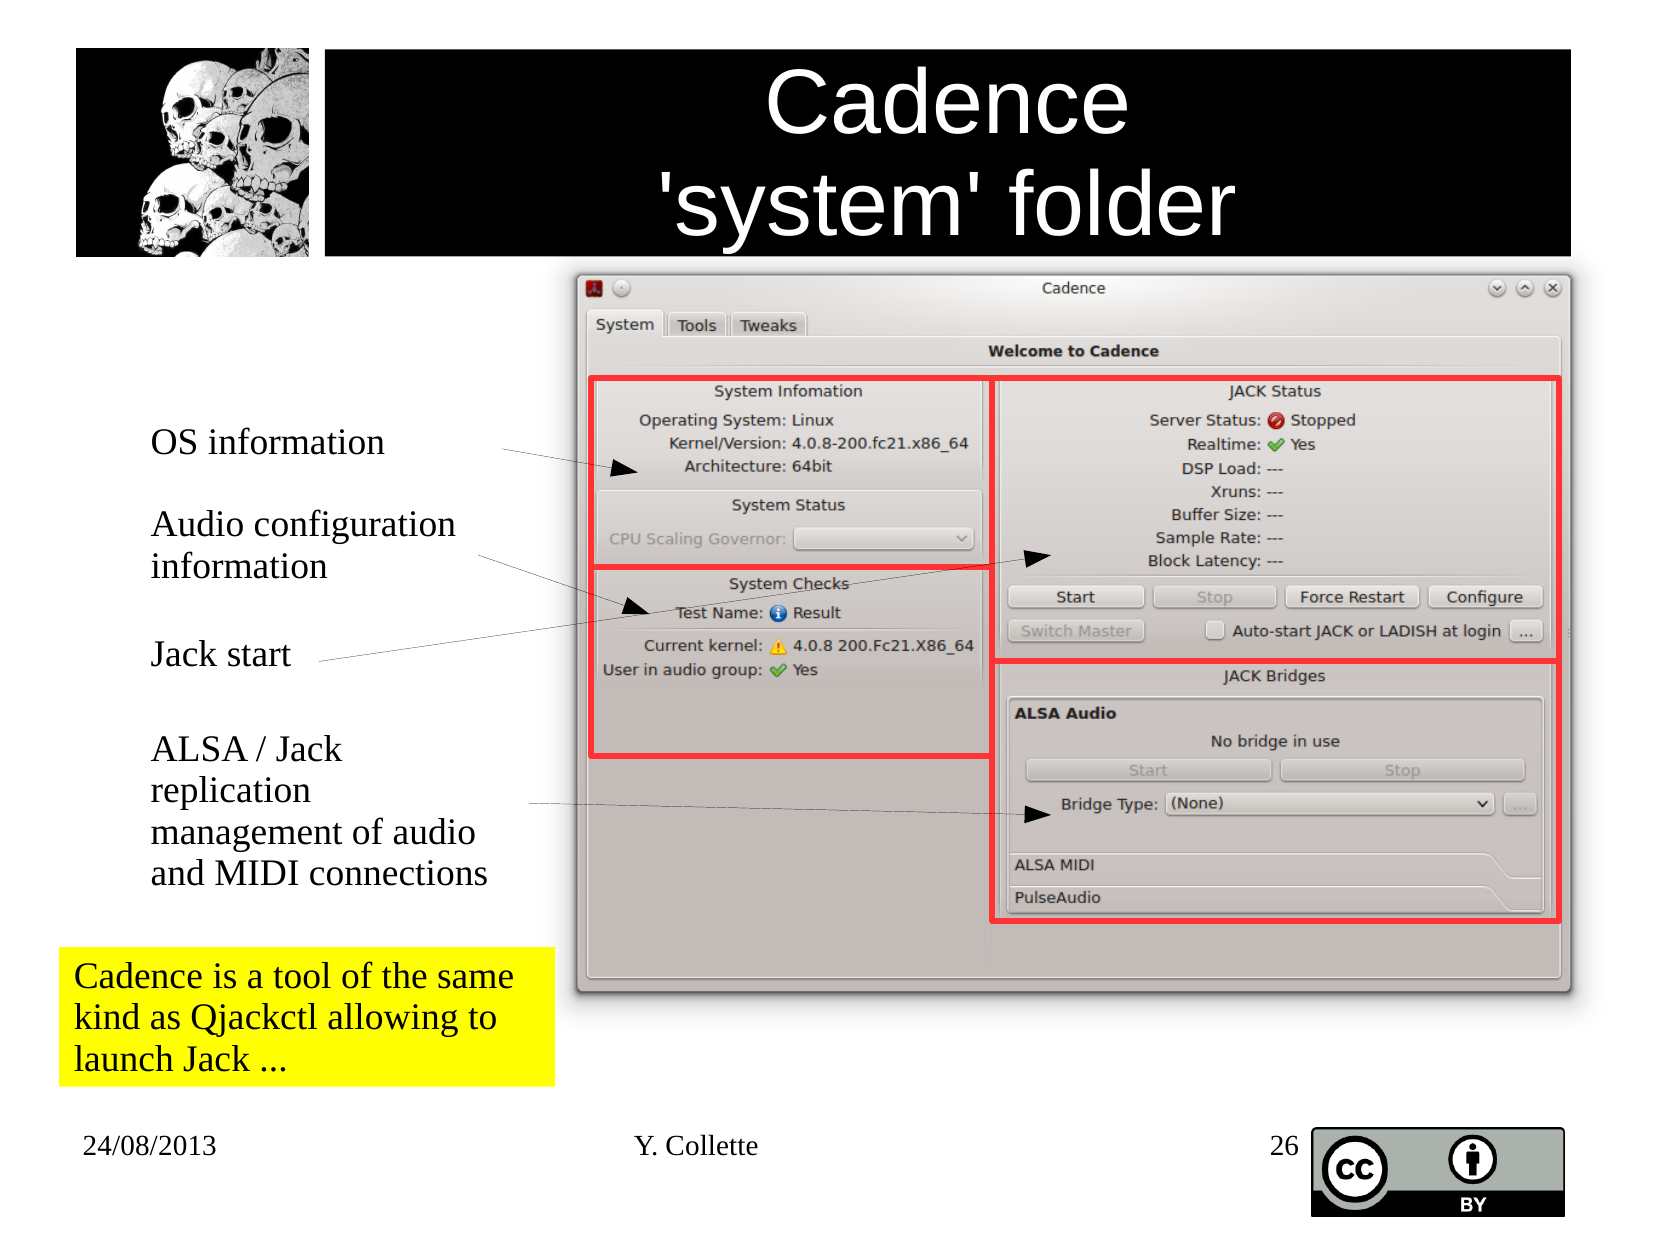

# Cadence
'system' folder
OS information
Audio configuration information
Jack start
ALSA / Jack replication management of audio and MIDI connections
Cadence is a tool of the same kind as Qjackctl allowing to launch Jack ...
Y. Collette
26